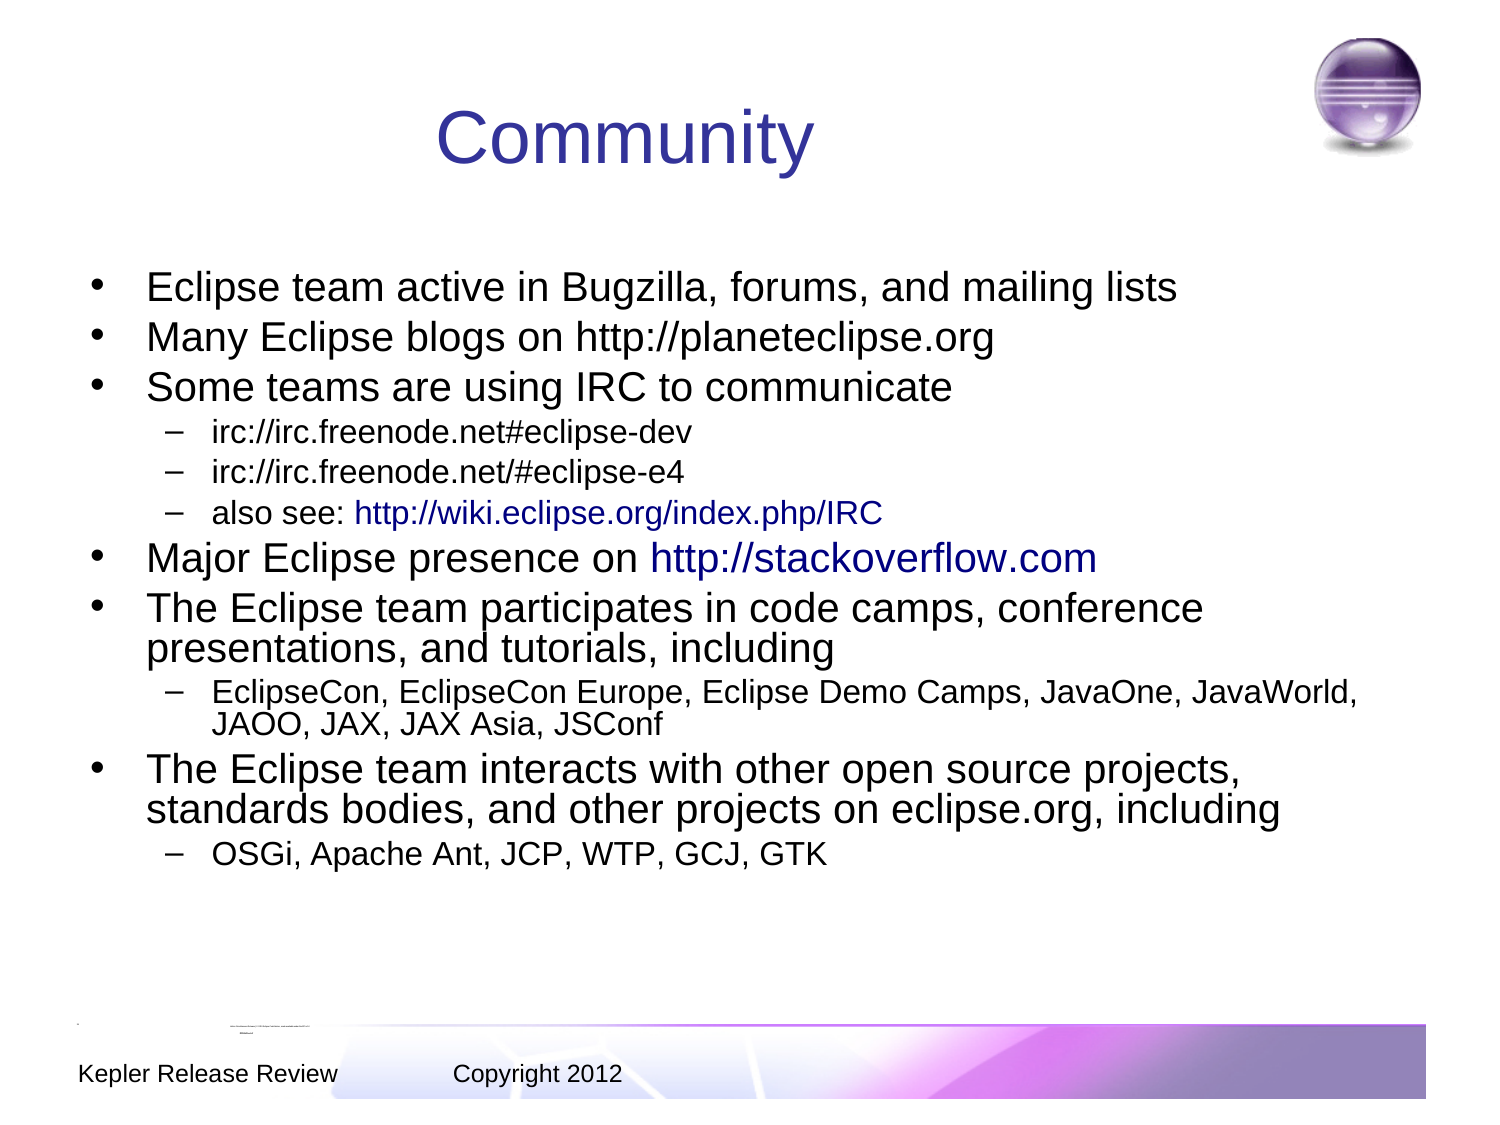

# Community
Eclipse team active in Bugzilla, forums, and mailing lists
Many Eclipse blogs on http://planeteclipse.org
Some teams are using IRC to communicate
irc://irc.freenode.net#eclipse-dev
irc://irc.freenode.net/#eclipse-e4
also see: http://wiki.eclipse.org/index.php/IRC
Major Eclipse presence on http://stackoverflow.com
The Eclipse team participates in code camps, conference presentations, and tutorials, including
EclipseCon, EclipseCon Europe, Eclipse Demo Camps, JavaOne, JavaWorld, JAOO, JAX, JAX Asia, JSConf
The Eclipse team interacts with other open source projects, standards bodies, and other projects on eclipse.org, including
OSGi, Apache Ant, JCP, WTP, GCJ, GTK
26
Copyright 2012